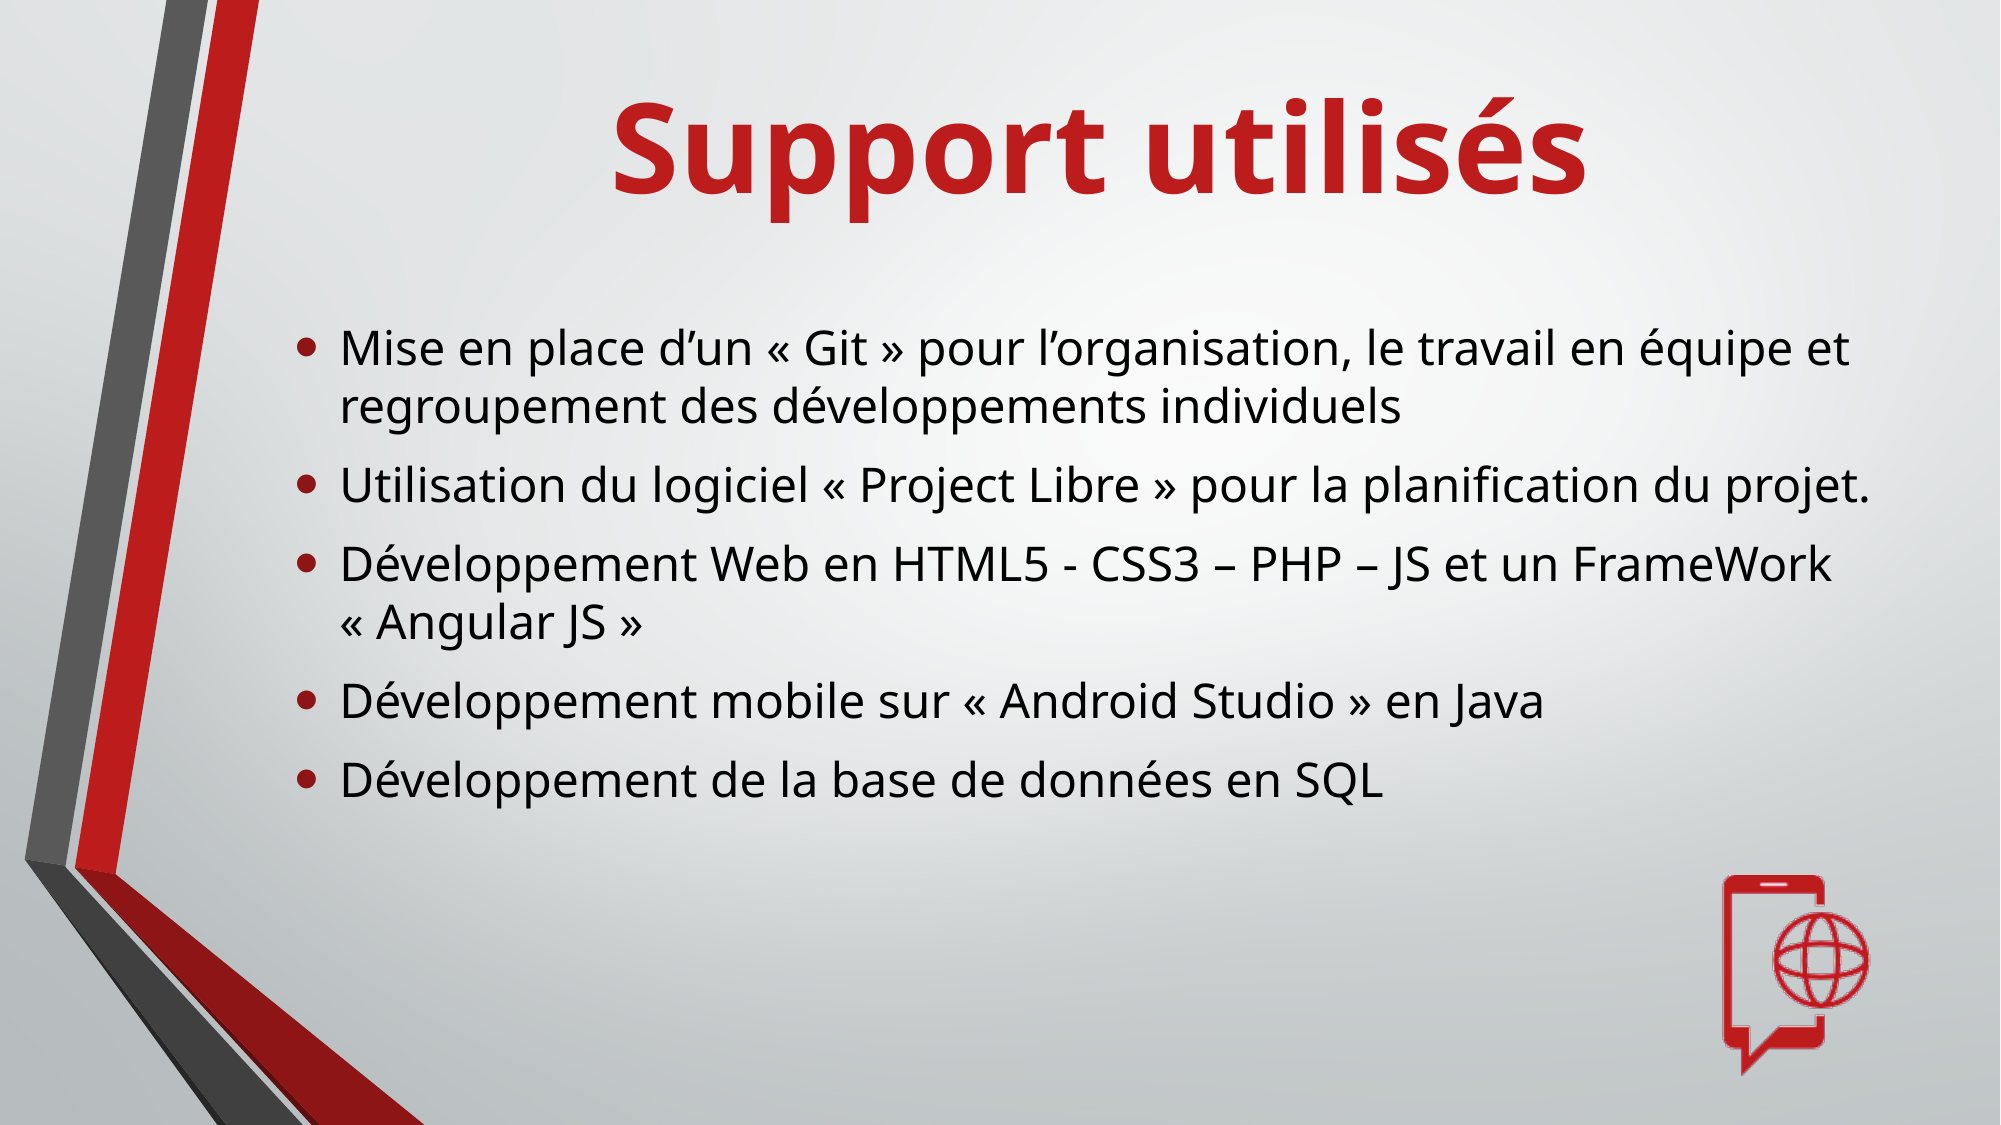

# Support utilisés
Mise en place d’un « Git » pour l’organisation, le travail en équipe et regroupement des développements individuels
Utilisation du logiciel « Project Libre » pour la planification du projet.
Développement Web en HTML5 - CSS3 – PHP – JS et un FrameWork « Angular JS »
Développement mobile sur « Android Studio » en Java
Développement de la base de données en SQL